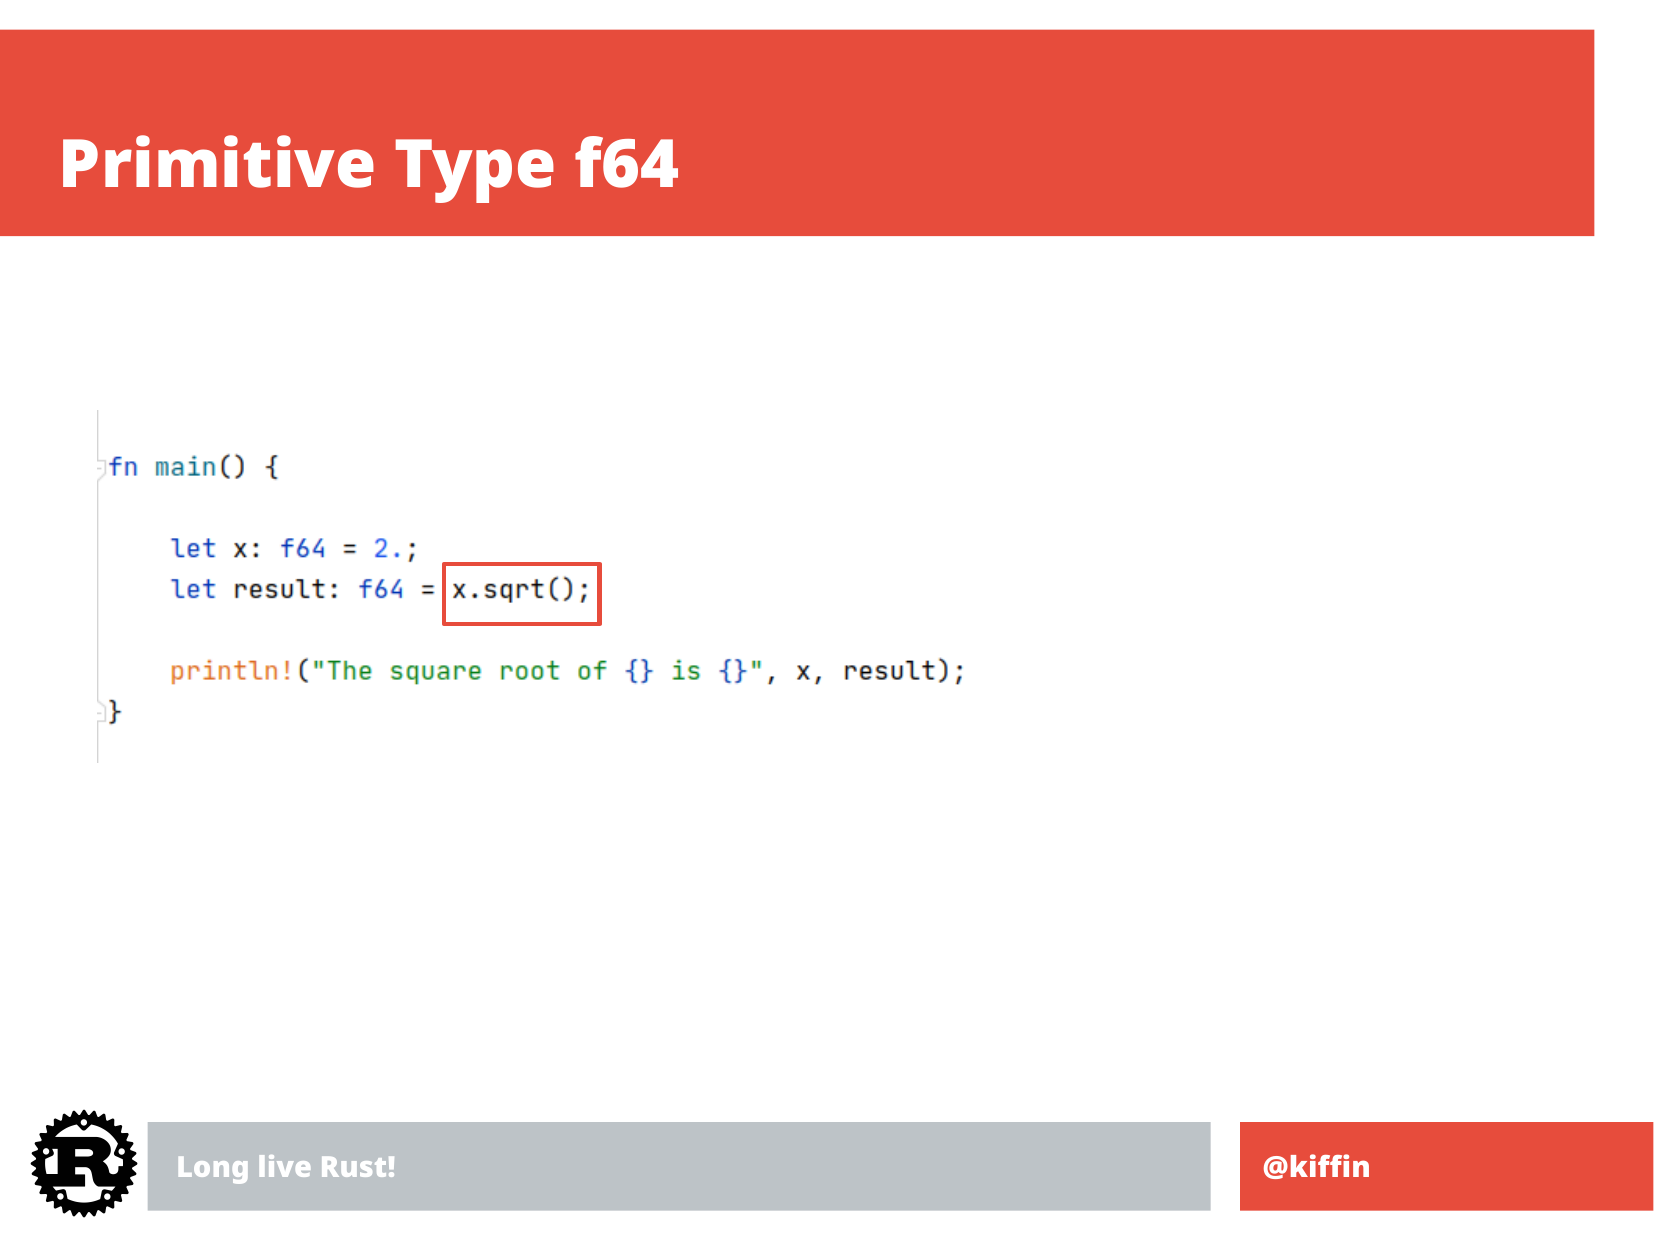

# Primitive Type f64
Long live Rust!
@kiffin